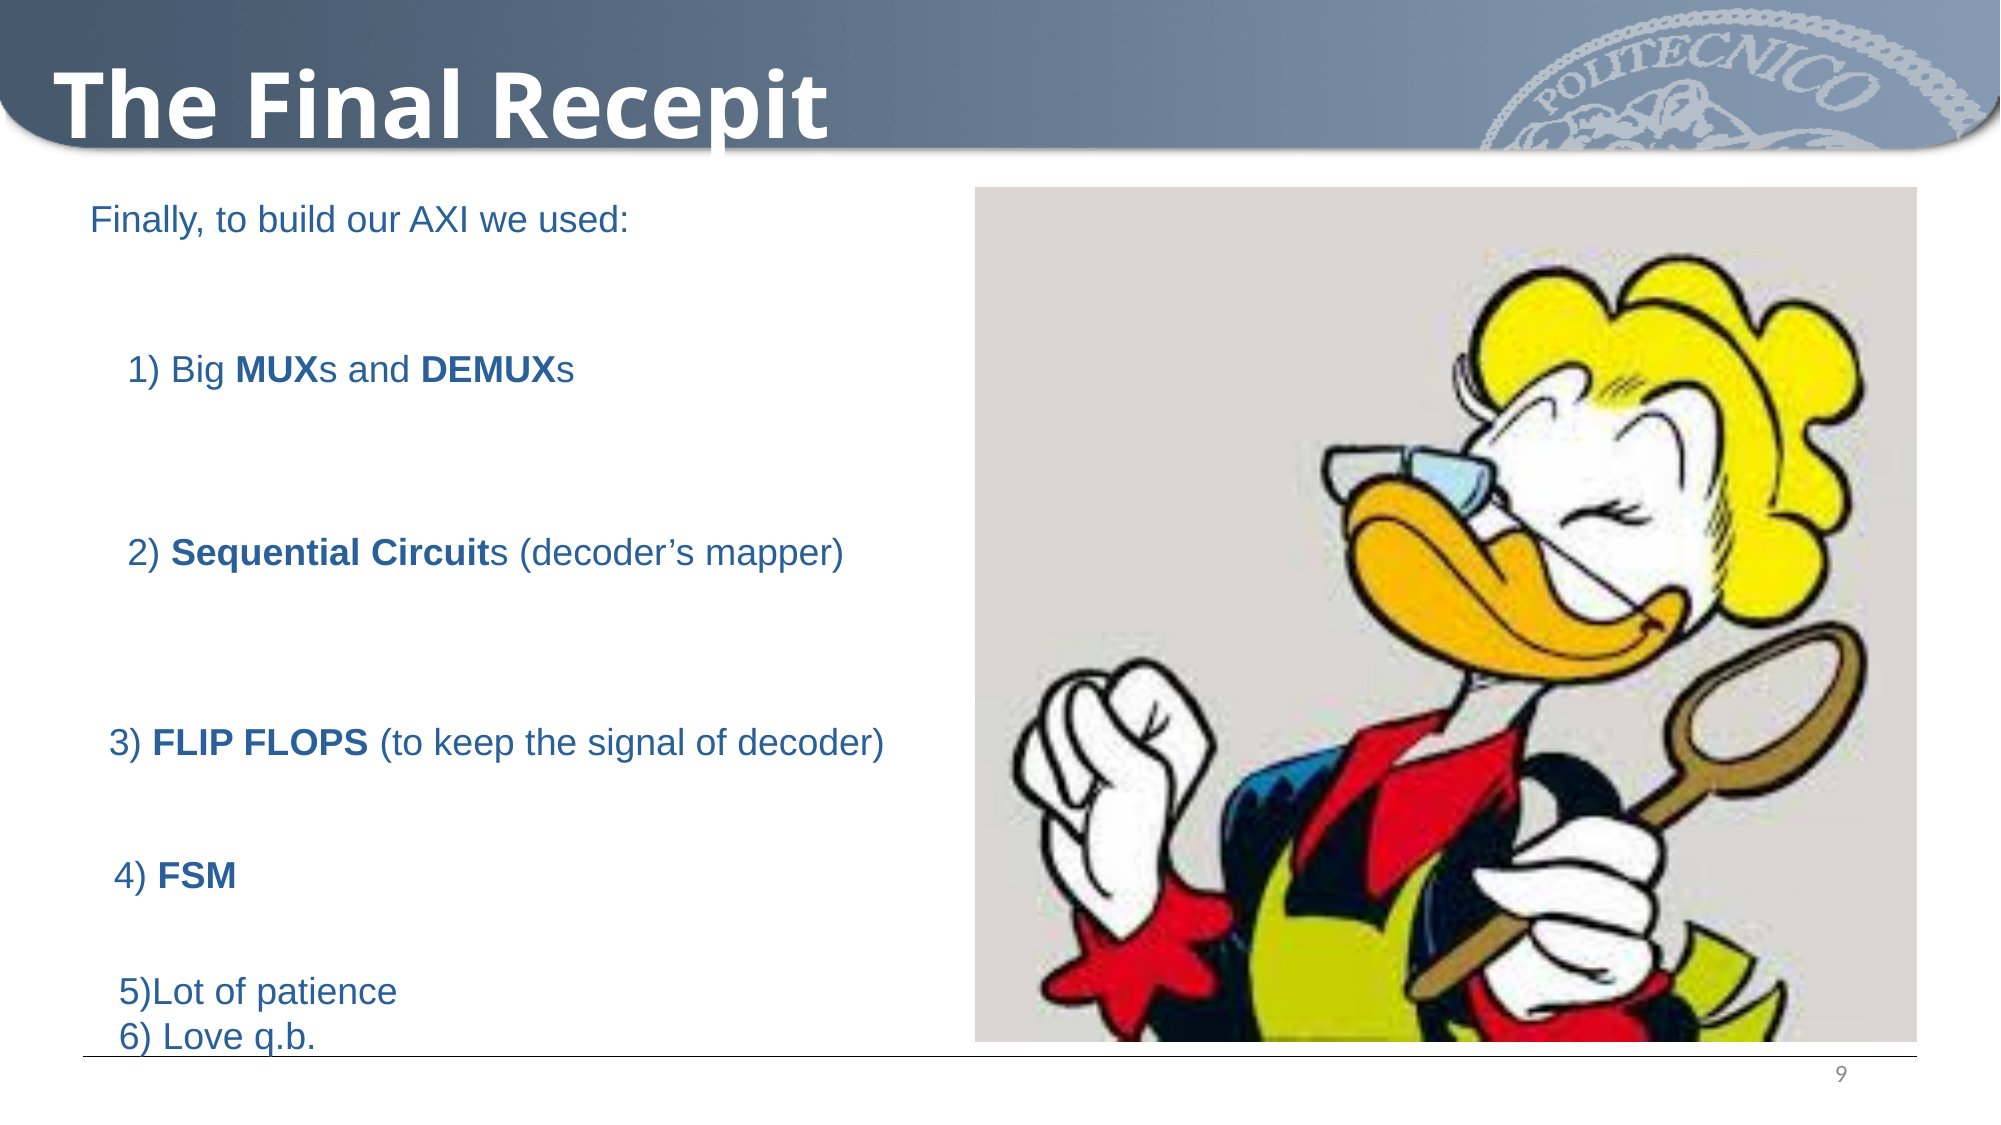

The Final Recepit
Finally, to build our AXI we used:
1) Big MUXs and DEMUXs
2) Sequential Circuits (decoder’s mapper)
3) FLIP FLOPS (to keep the signal of decoder)
4) FSM
5)Lot of patience
6) Love q.b.